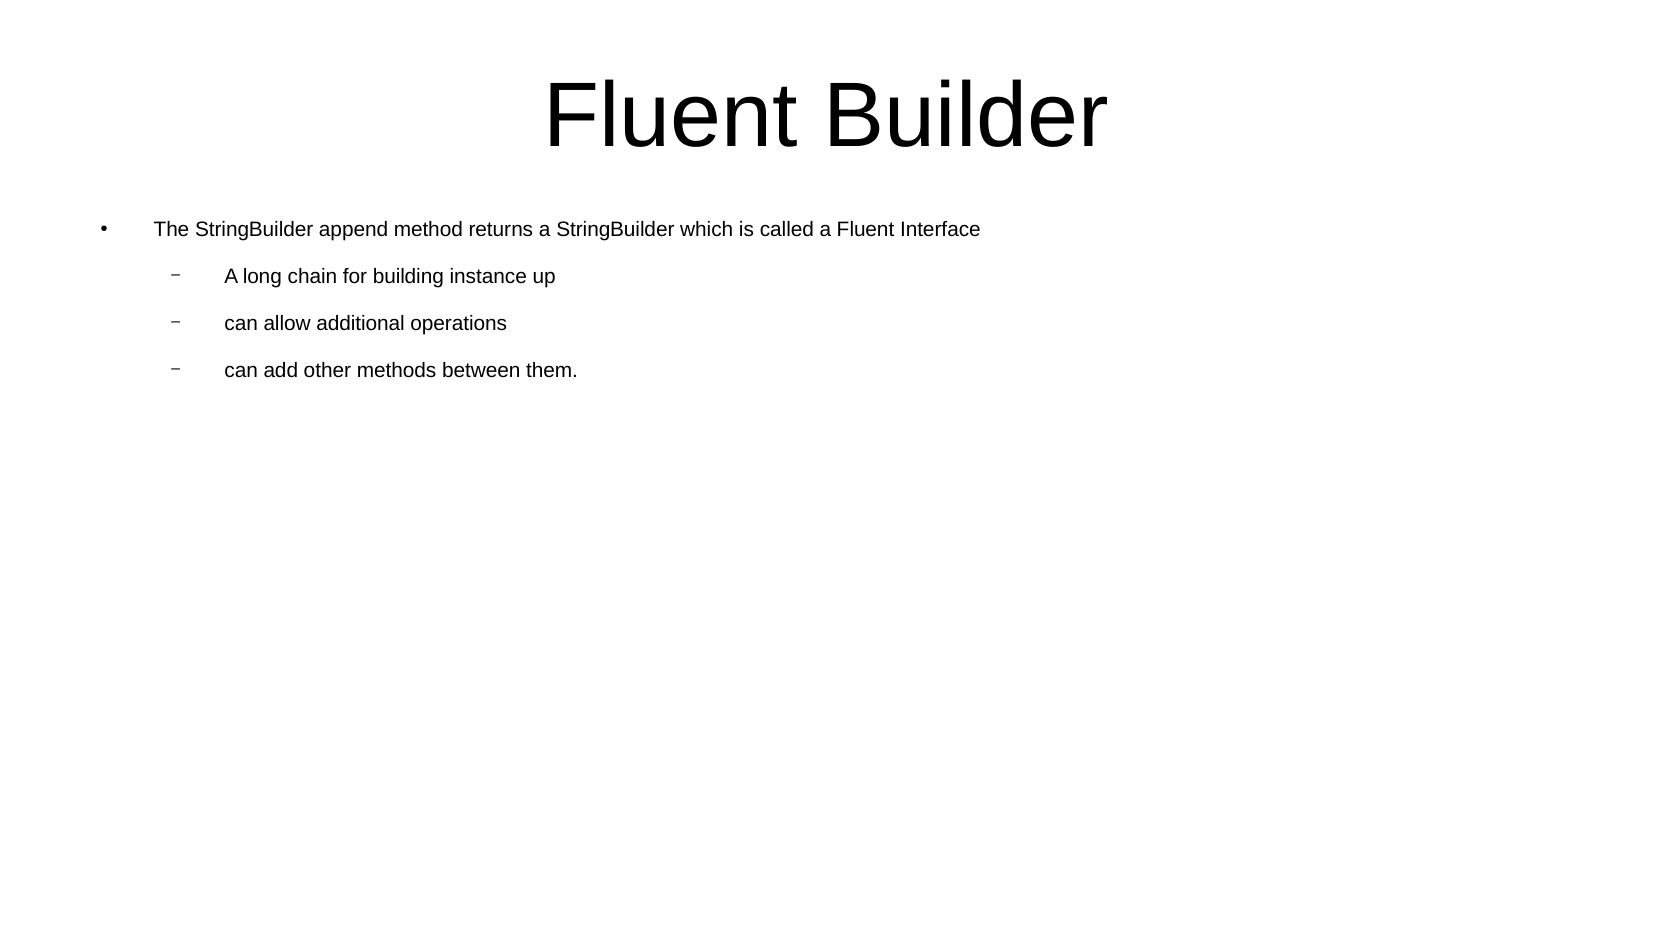

# Fluent Builder
The StringBuilder append method returns a StringBuilder which is called a Fluent Interface
A long chain for building instance up
can allow additional operations
can add other methods between them.